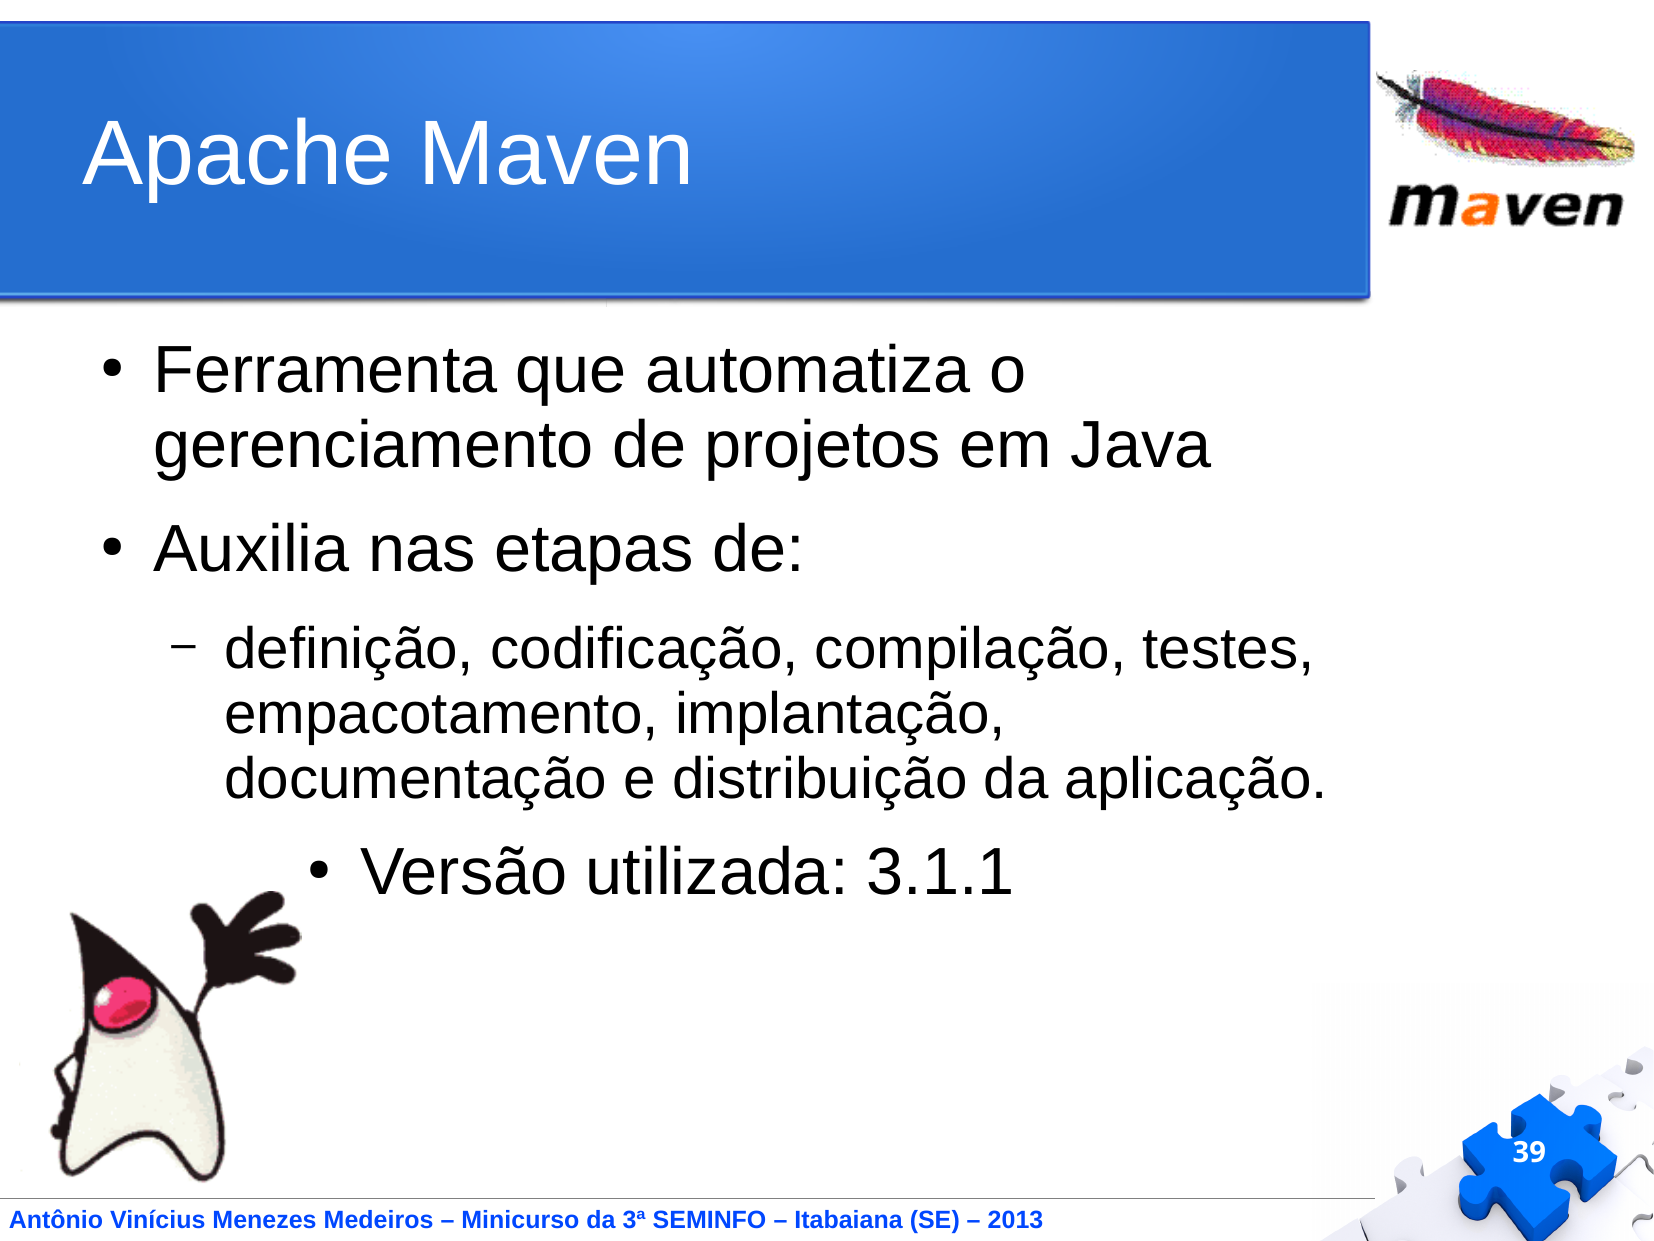

# Apache Maven
Ferramenta que automatiza o gerenciamento de projetos em Java
Auxilia nas etapas de:
definição, codificação, compilação, testes, empacotamento, implantação, documentação e distribuição da aplicação.
Versão utilizada: 3.1.1
39